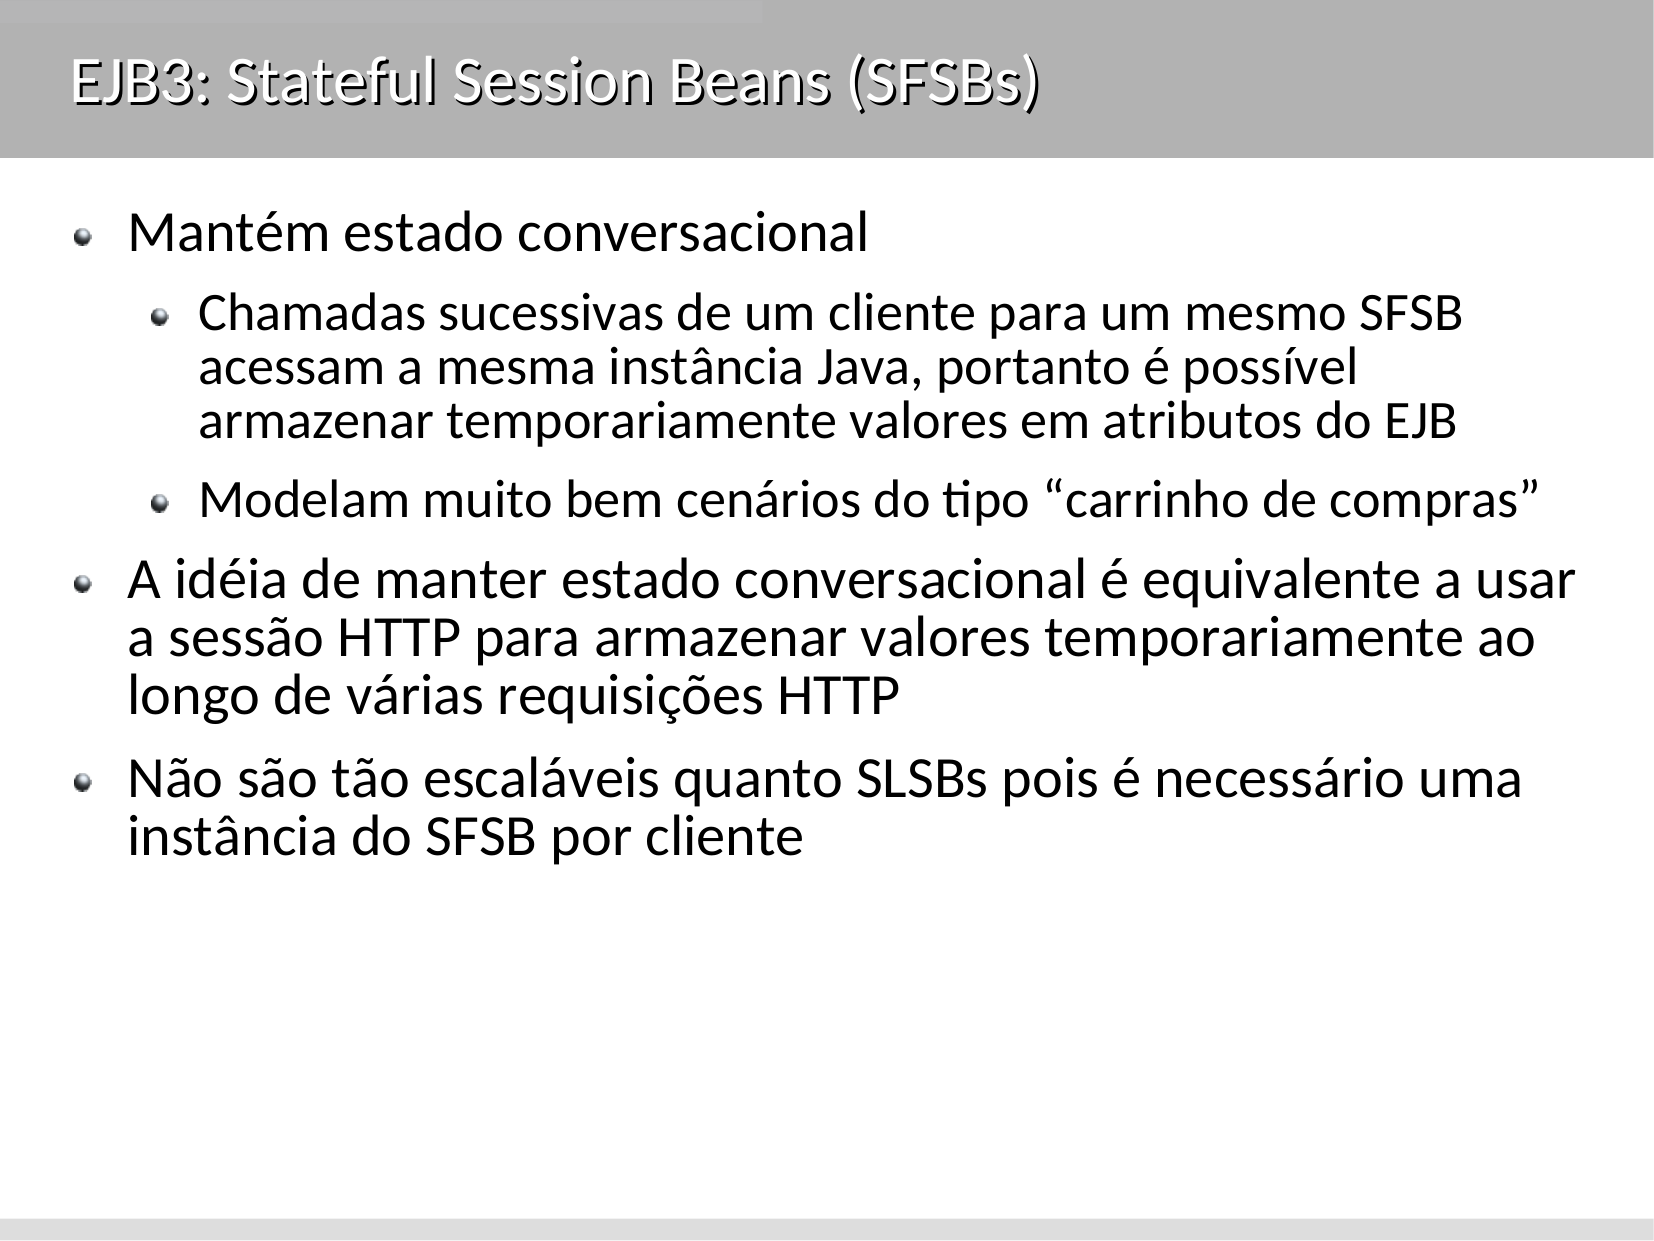

# EJB3: Stateful Session Beans (SFSBs)
Mantém estado conversacional
Chamadas sucessivas de um cliente para um mesmo SFSB acessam a mesma instância Java, portanto é possível armazenar temporariamente valores em atributos do EJB
Modelam muito bem cenários do tipo “carrinho de compras”
A idéia de manter estado conversacional é equivalente a usar a sessão HTTP para armazenar valores temporariamente ao longo de várias requisições HTTP
Não são tão escaláveis quanto SLSBs pois é necessário uma instância do SFSB por cliente